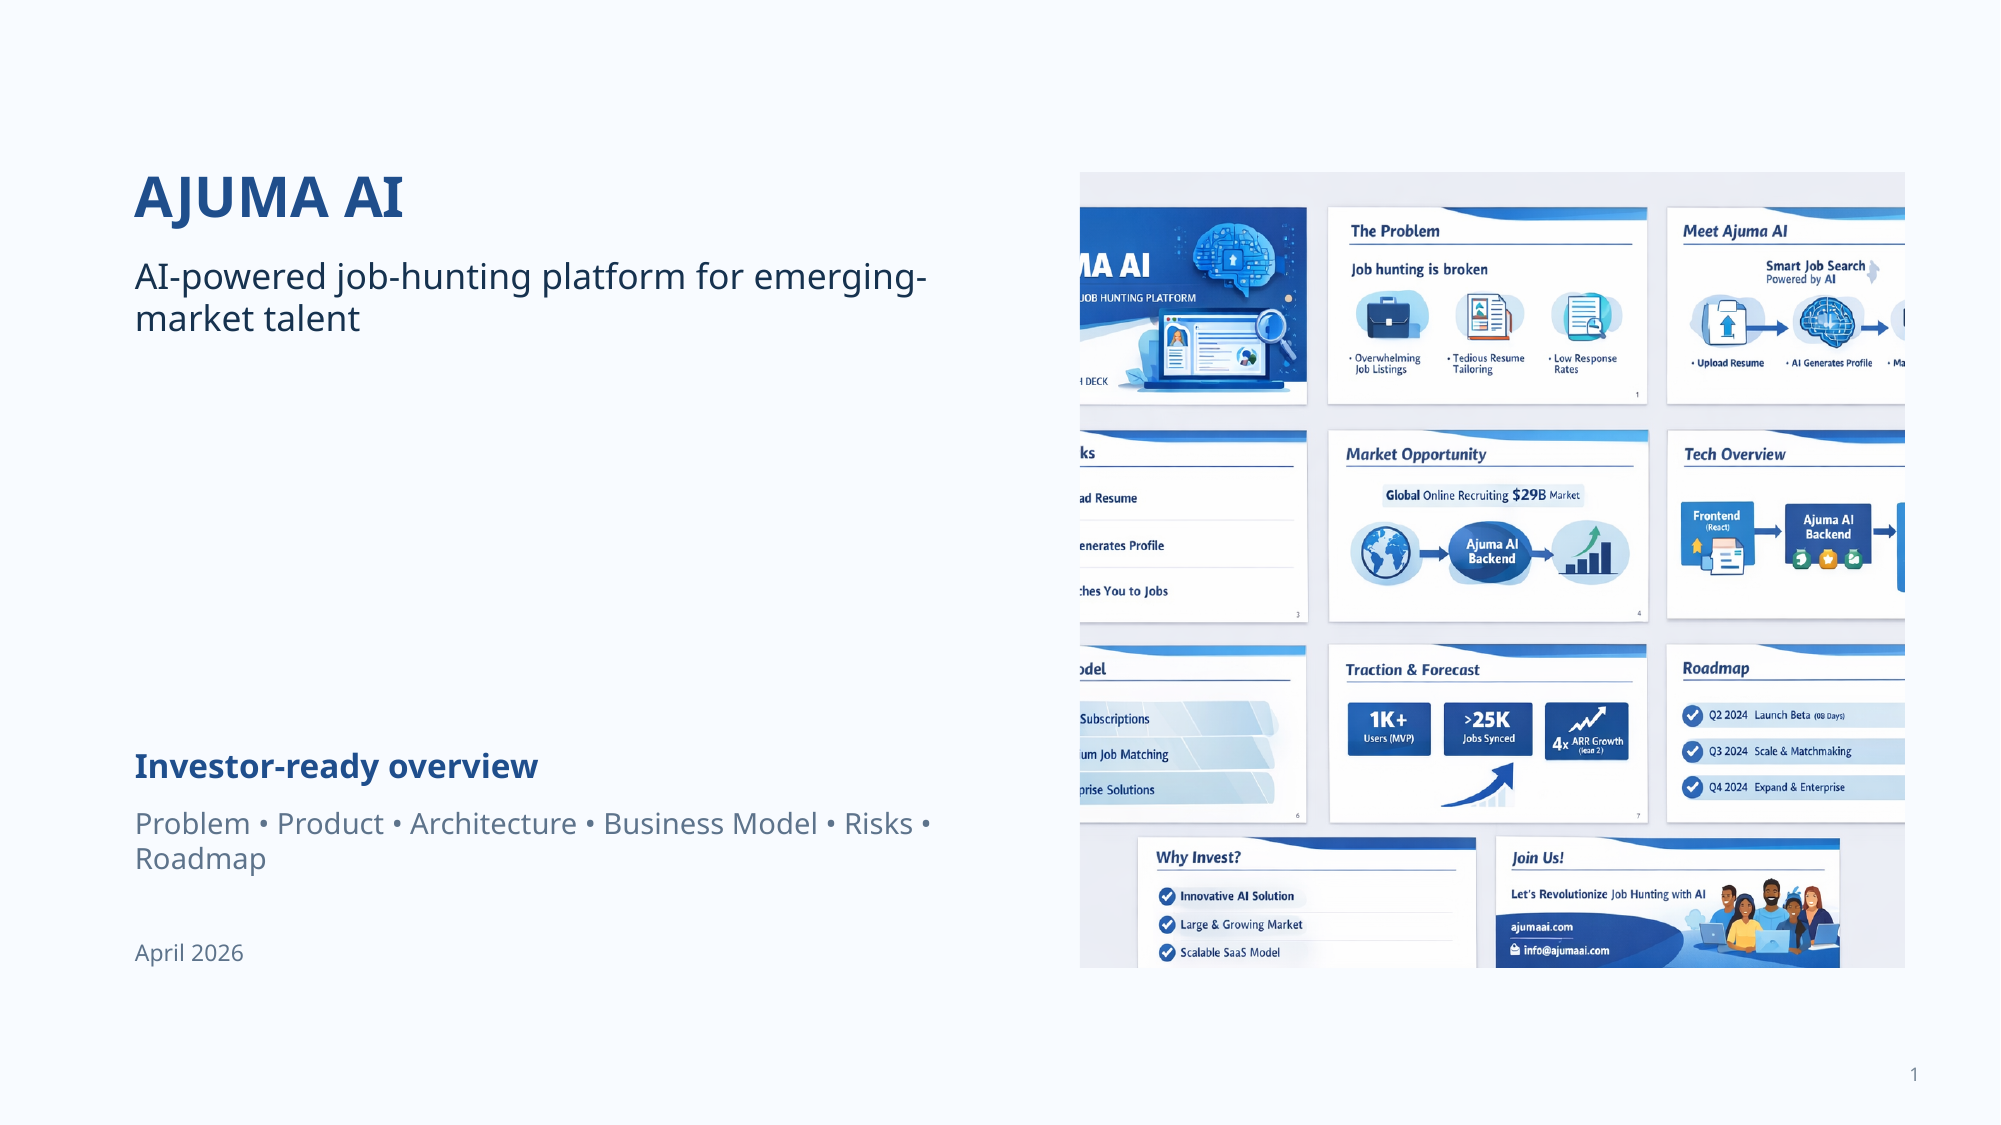

AJUMA AI
AI-powered job-hunting platform for emerging-market talent
Investor-ready overview
Problem • Product • Architecture • Business Model • Risks • Roadmap
April 2026
1